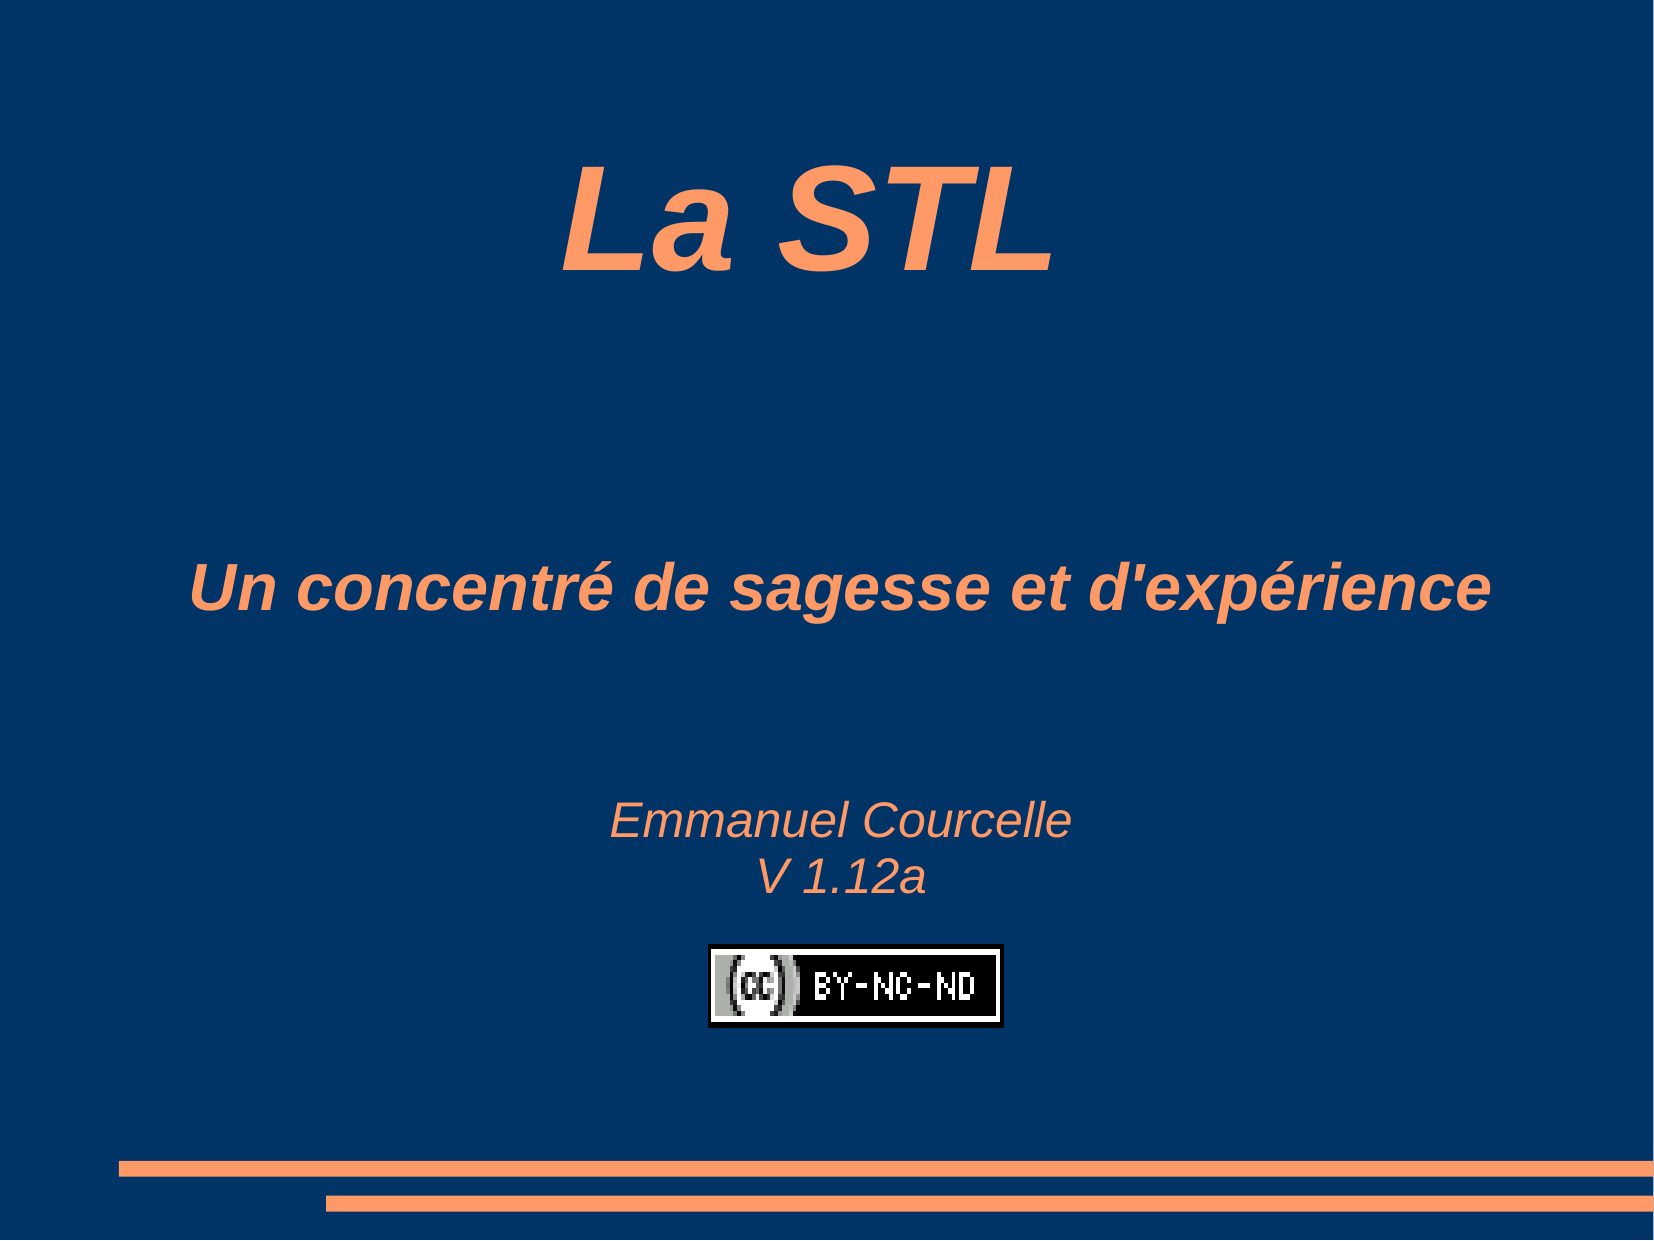

# La STL
Un concentré de sagesse et d'expérience
Emmanuel Courcelle
V 1.12a